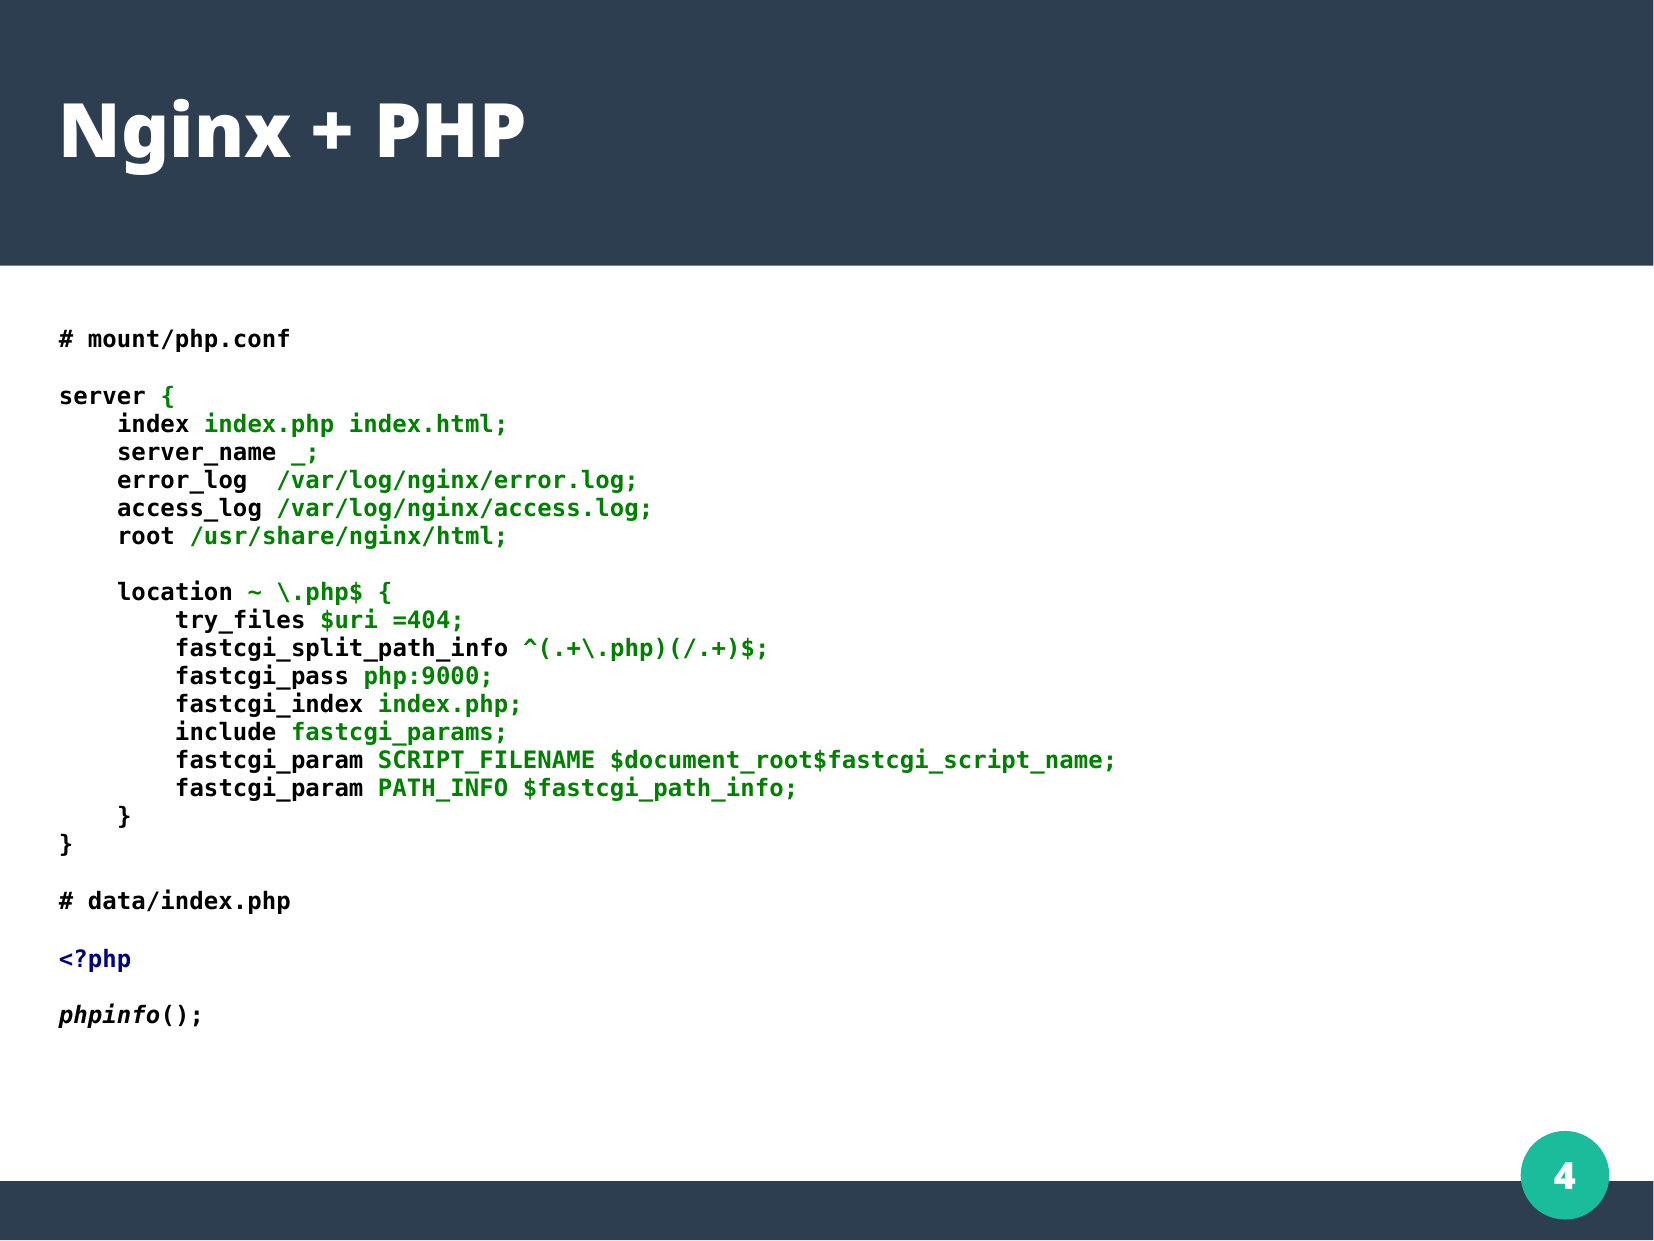

# Nginx + PHP
# mount/php.conf
server {
 index index.php index.html;
 server_name _;
 error_log /var/log/nginx/error.log;
 access_log /var/log/nginx/access.log;
 root /usr/share/nginx/html;
 location ~ \.php$ {
 try_files $uri =404;
 fastcgi_split_path_info ^(.+\.php)(/.+)$;
 fastcgi_pass php:9000;
 fastcgi_index index.php;
 include fastcgi_params;
 fastcgi_param SCRIPT_FILENAME $document_root$fastcgi_script_name;
 fastcgi_param PATH_INFO $fastcgi_path_info;
 }
}
# data/index.php
<?php
phpinfo();
4